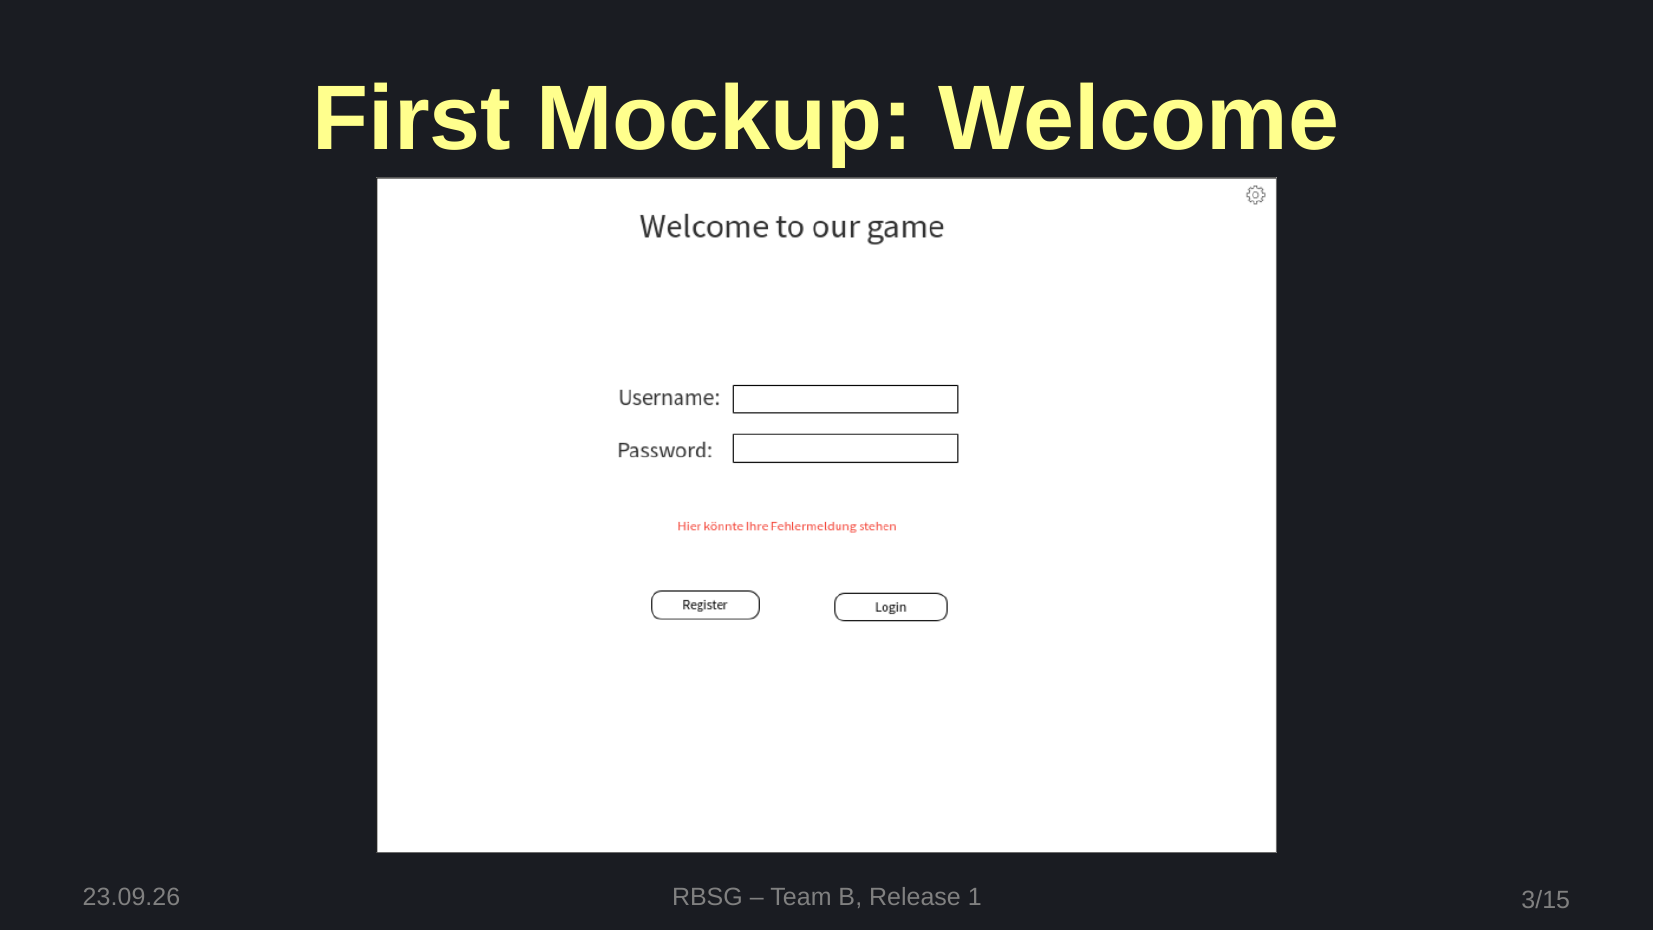

# First Mockup: Welcome
RBSG – Team B, Release 1
3